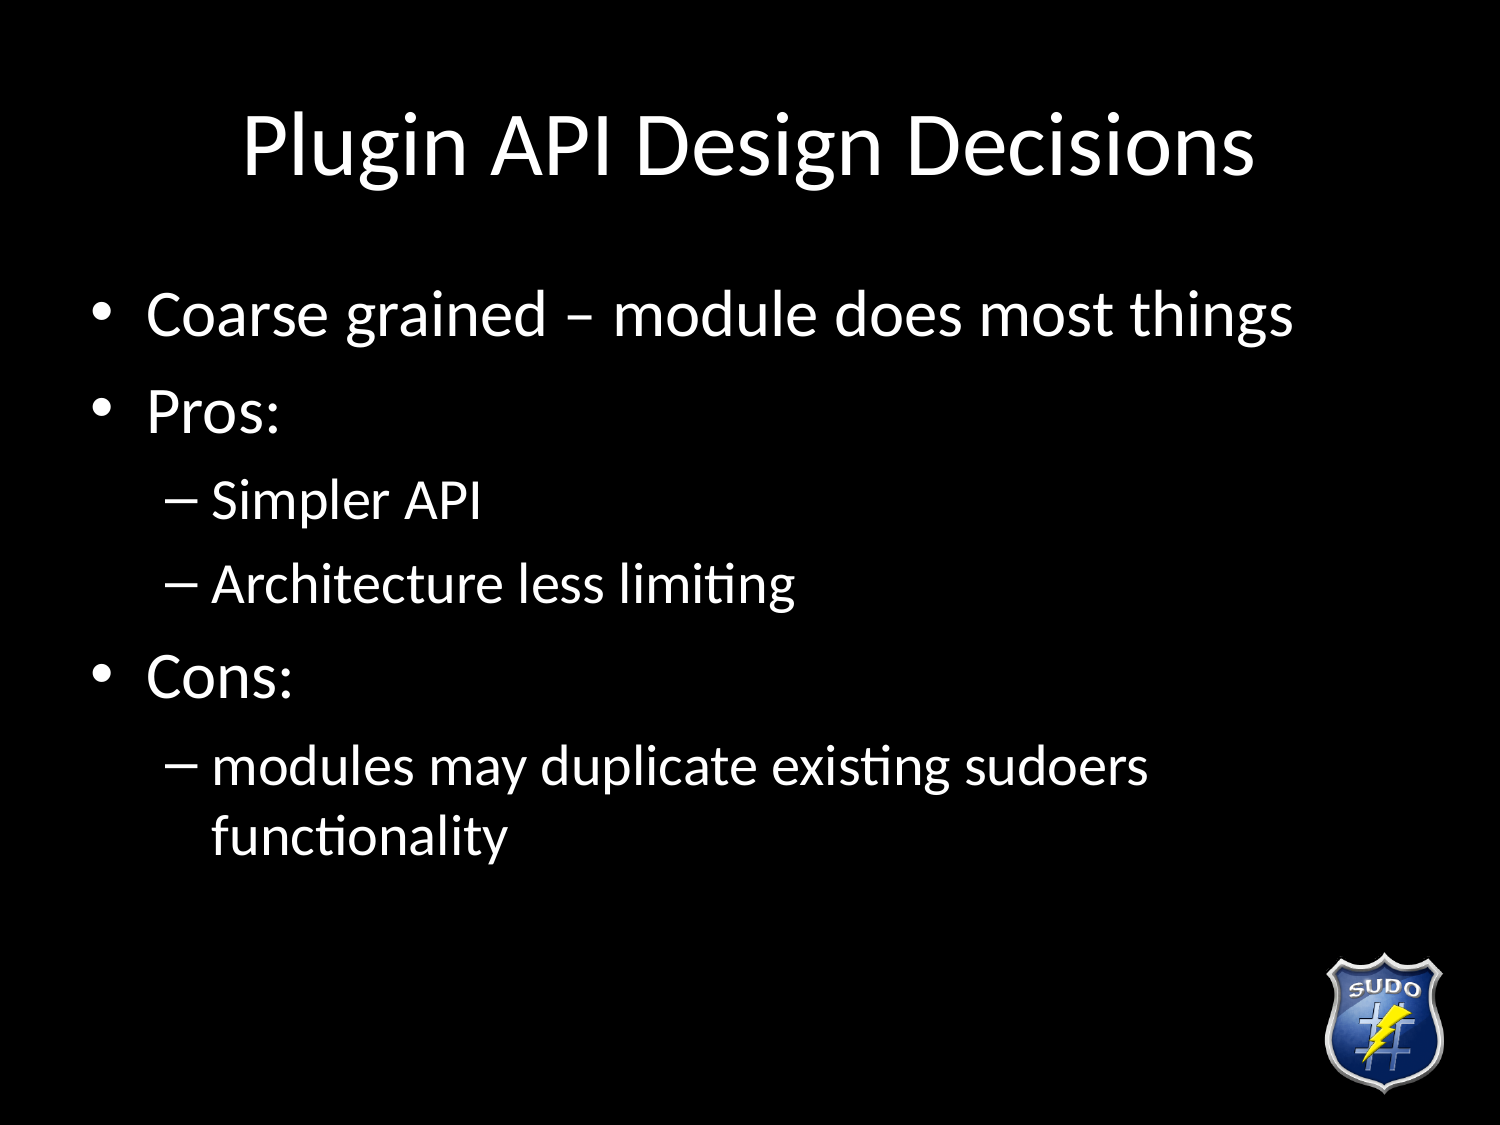

# Plugin API Design Decisions
Coarse grained – module does most things
Pros:
Simpler API
Architecture less limiting
Cons:
modules may duplicate existing sudoers functionality